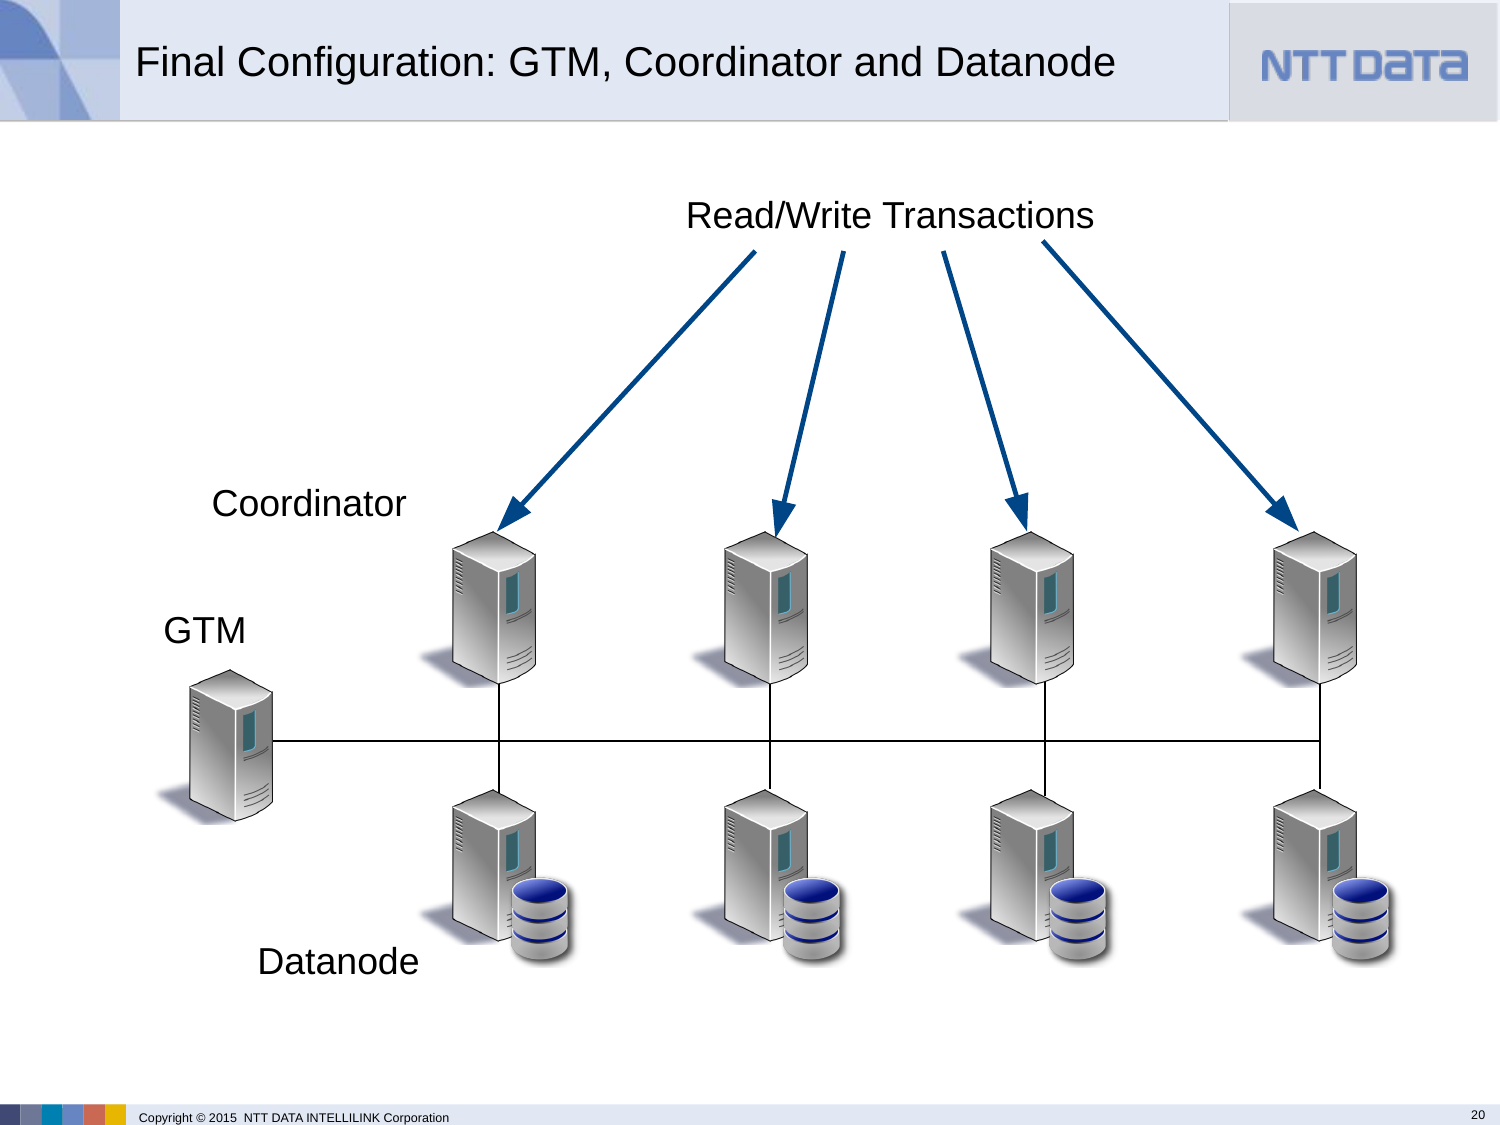

# Final Configuration: GTM, Coordinator and Datanode
Read/Write Transactions
Coordinator
GTM
Datanode